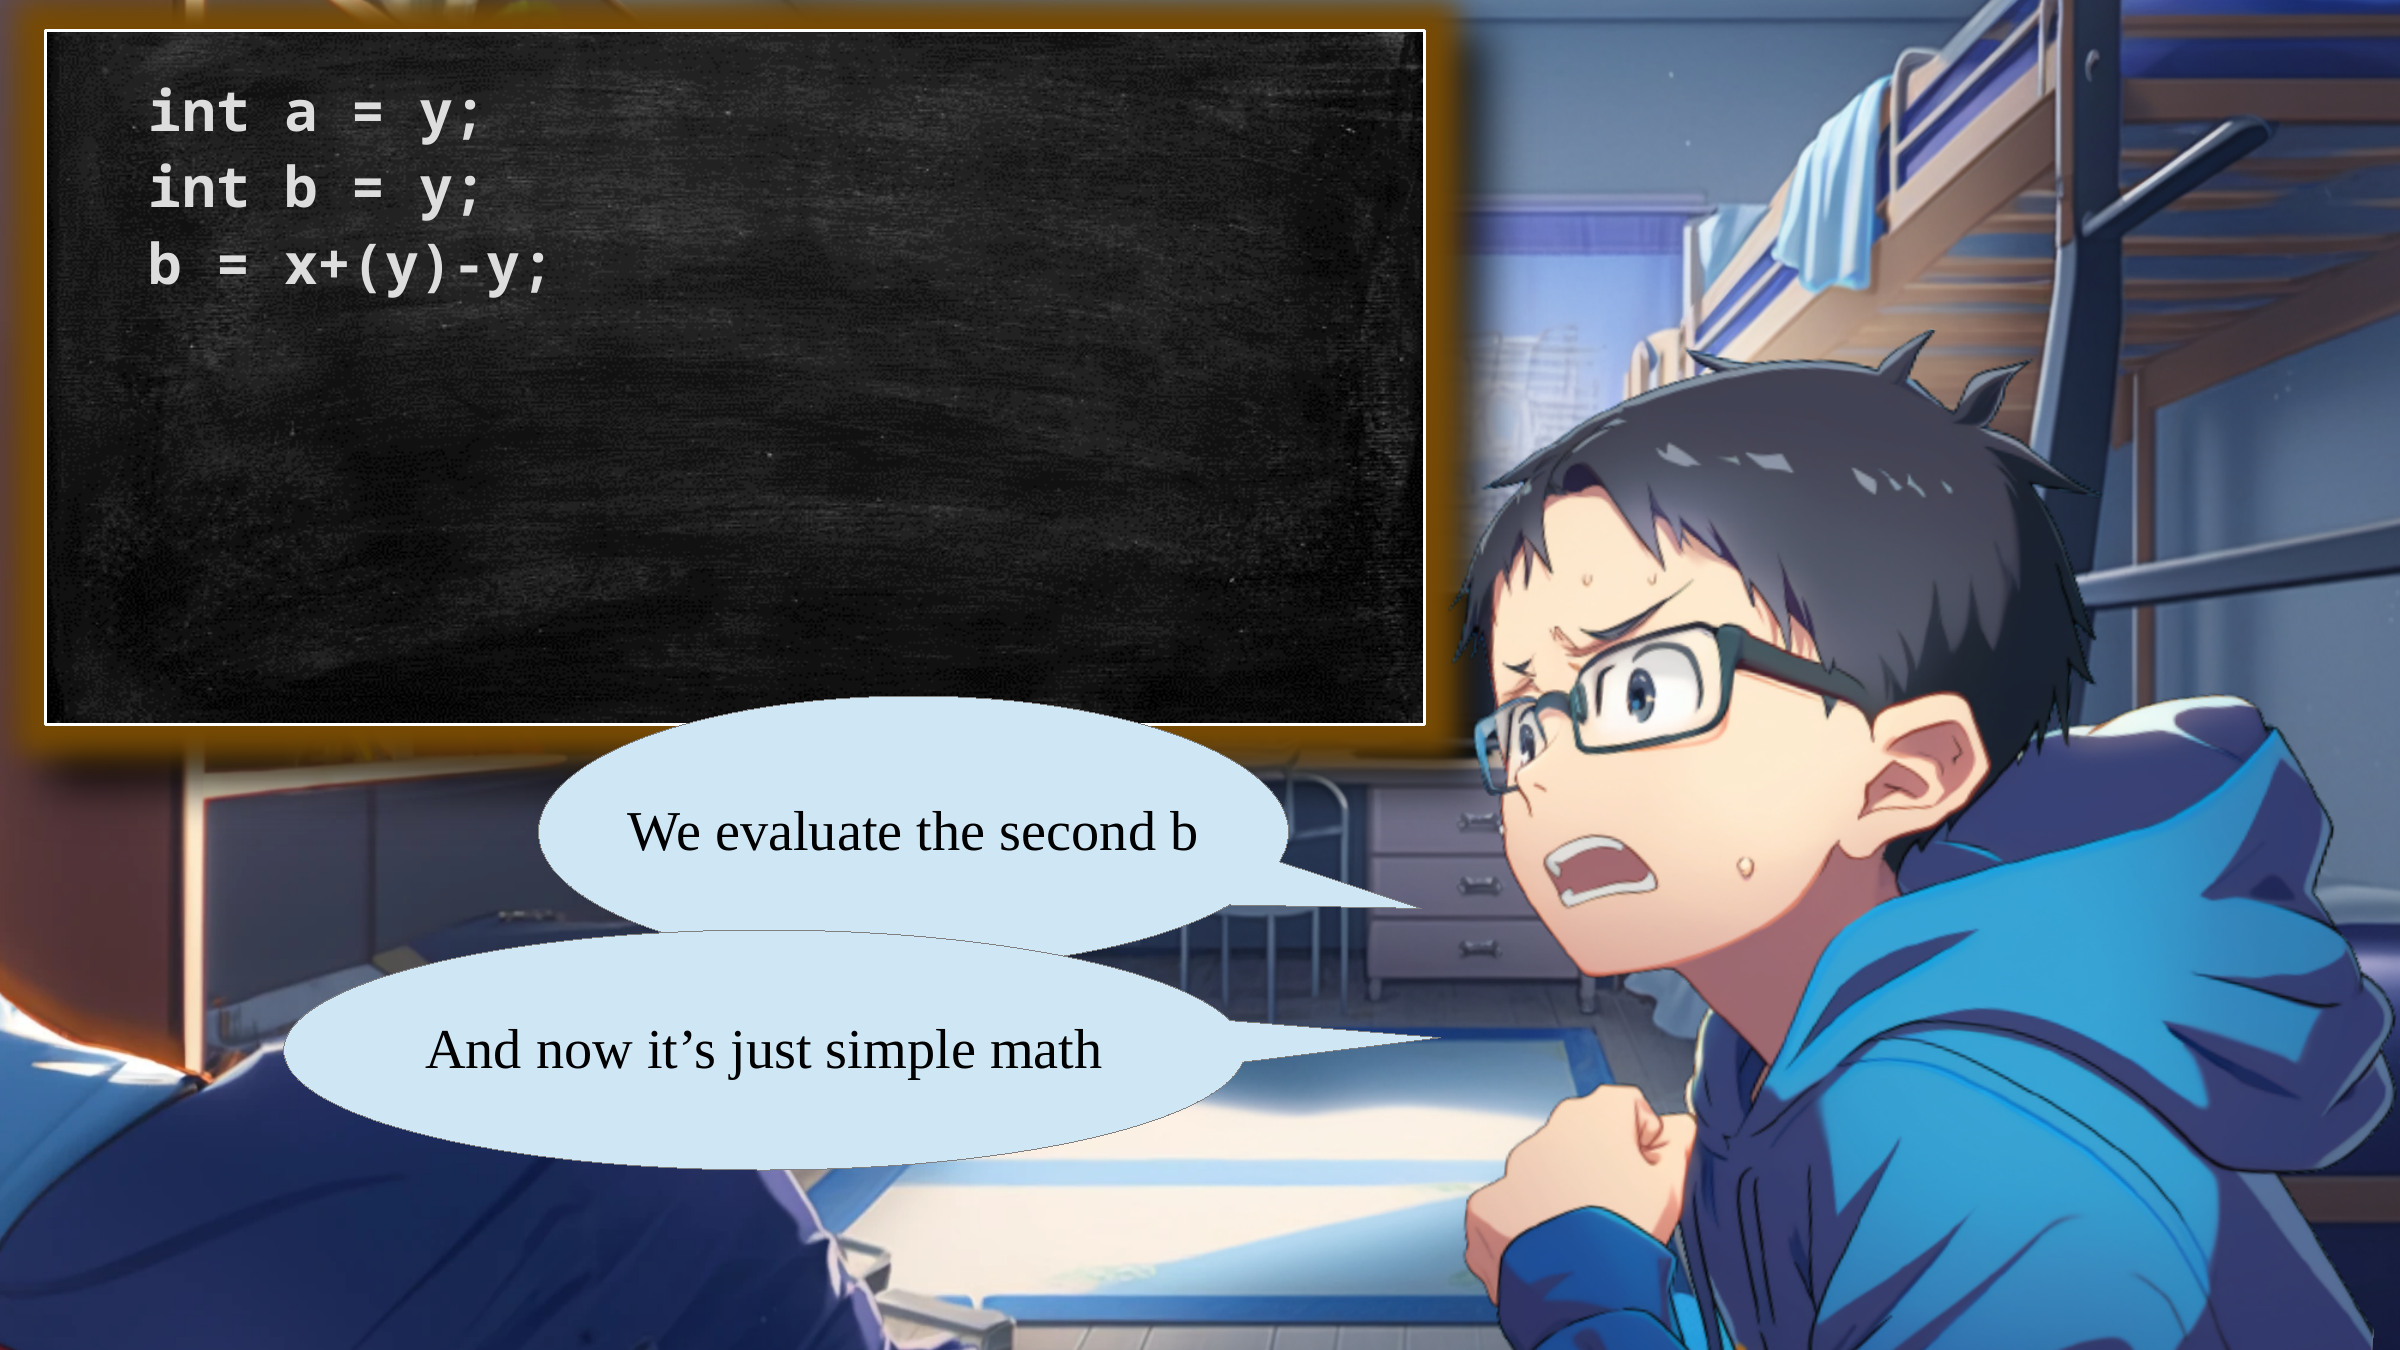

int a = y;
 int b = y;
 b = x+(y)-y;
We evaluate the second b
And now it’s just simple math